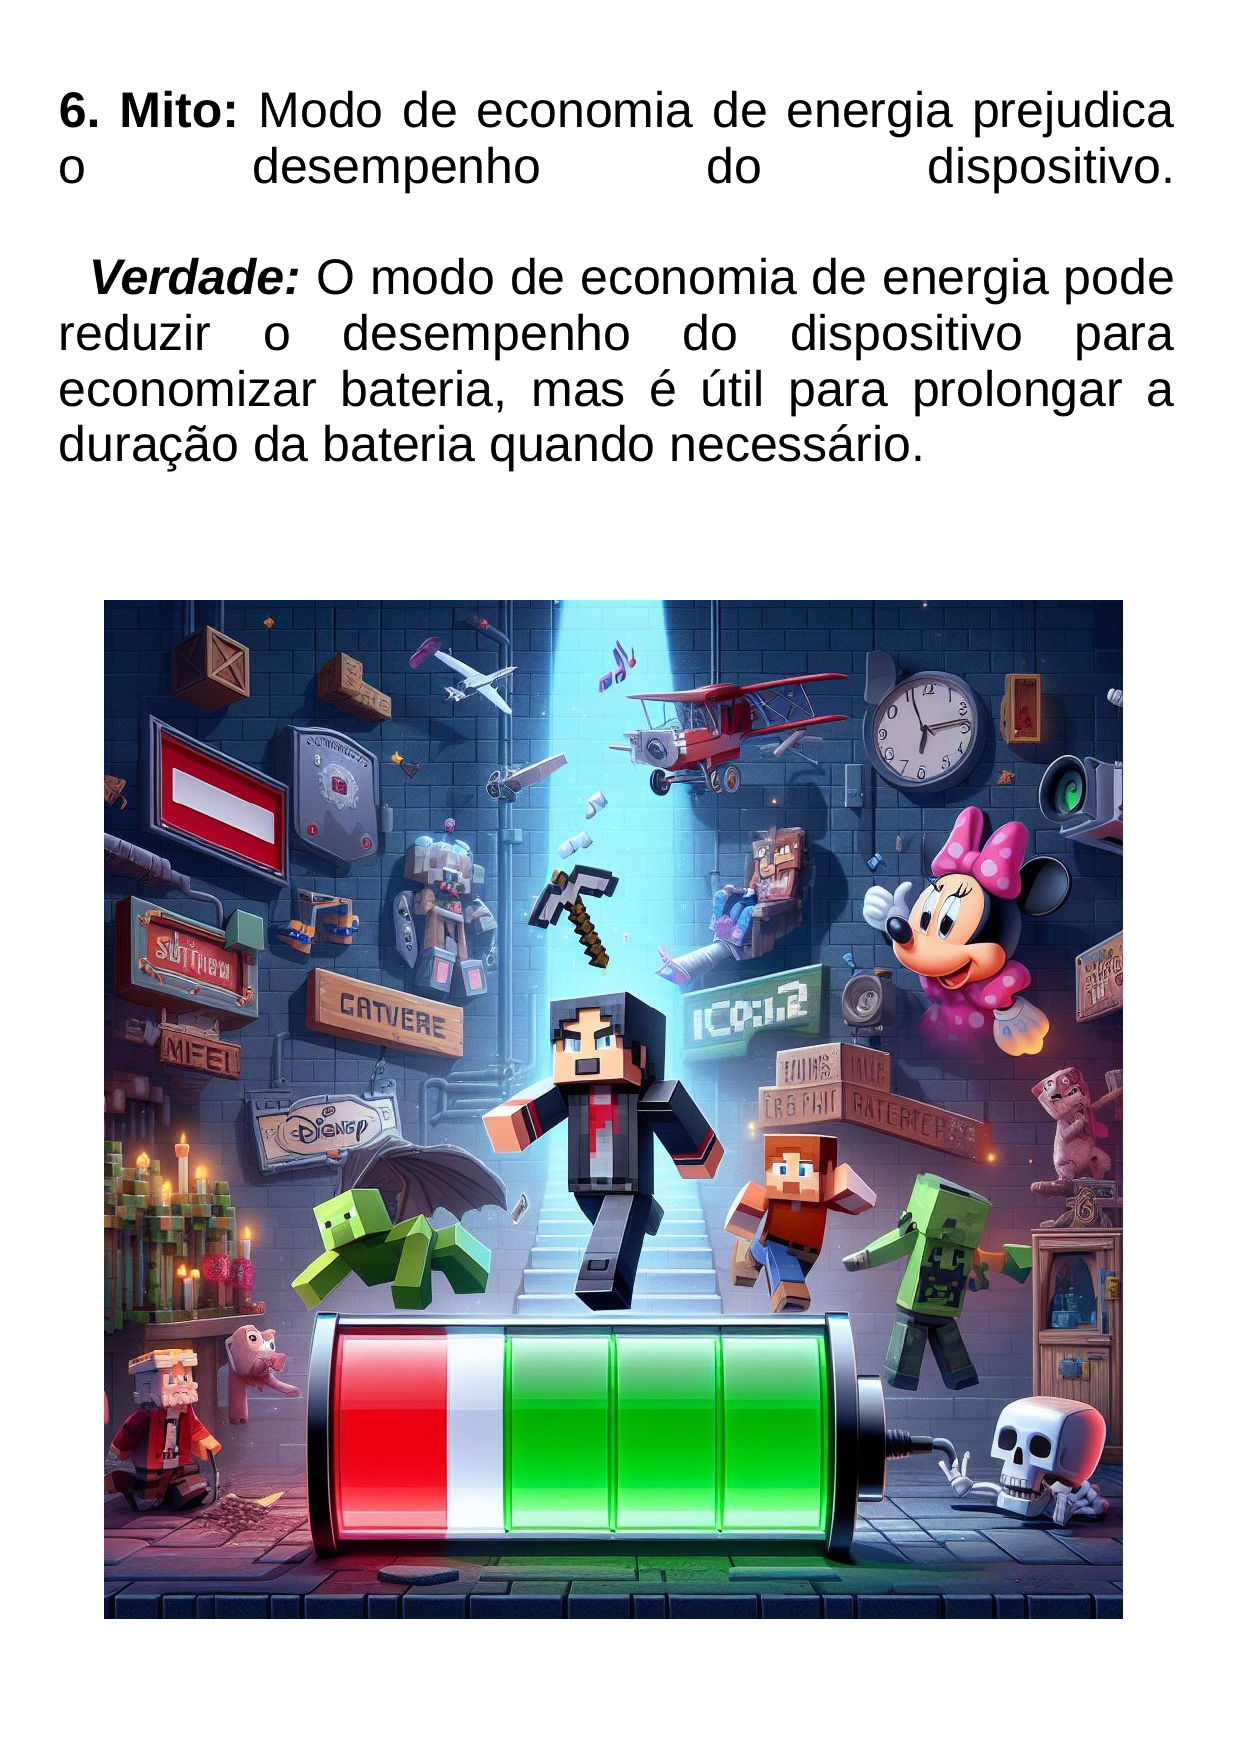

# 6. Mito: Modo de economia de energia prejudica o desempenho do dispositivo. Verdade: O modo de economia de energia pode reduzir o desempenho do dispositivo para economizar bateria, mas é útil para prolongar a duração da bateria quando necessário.